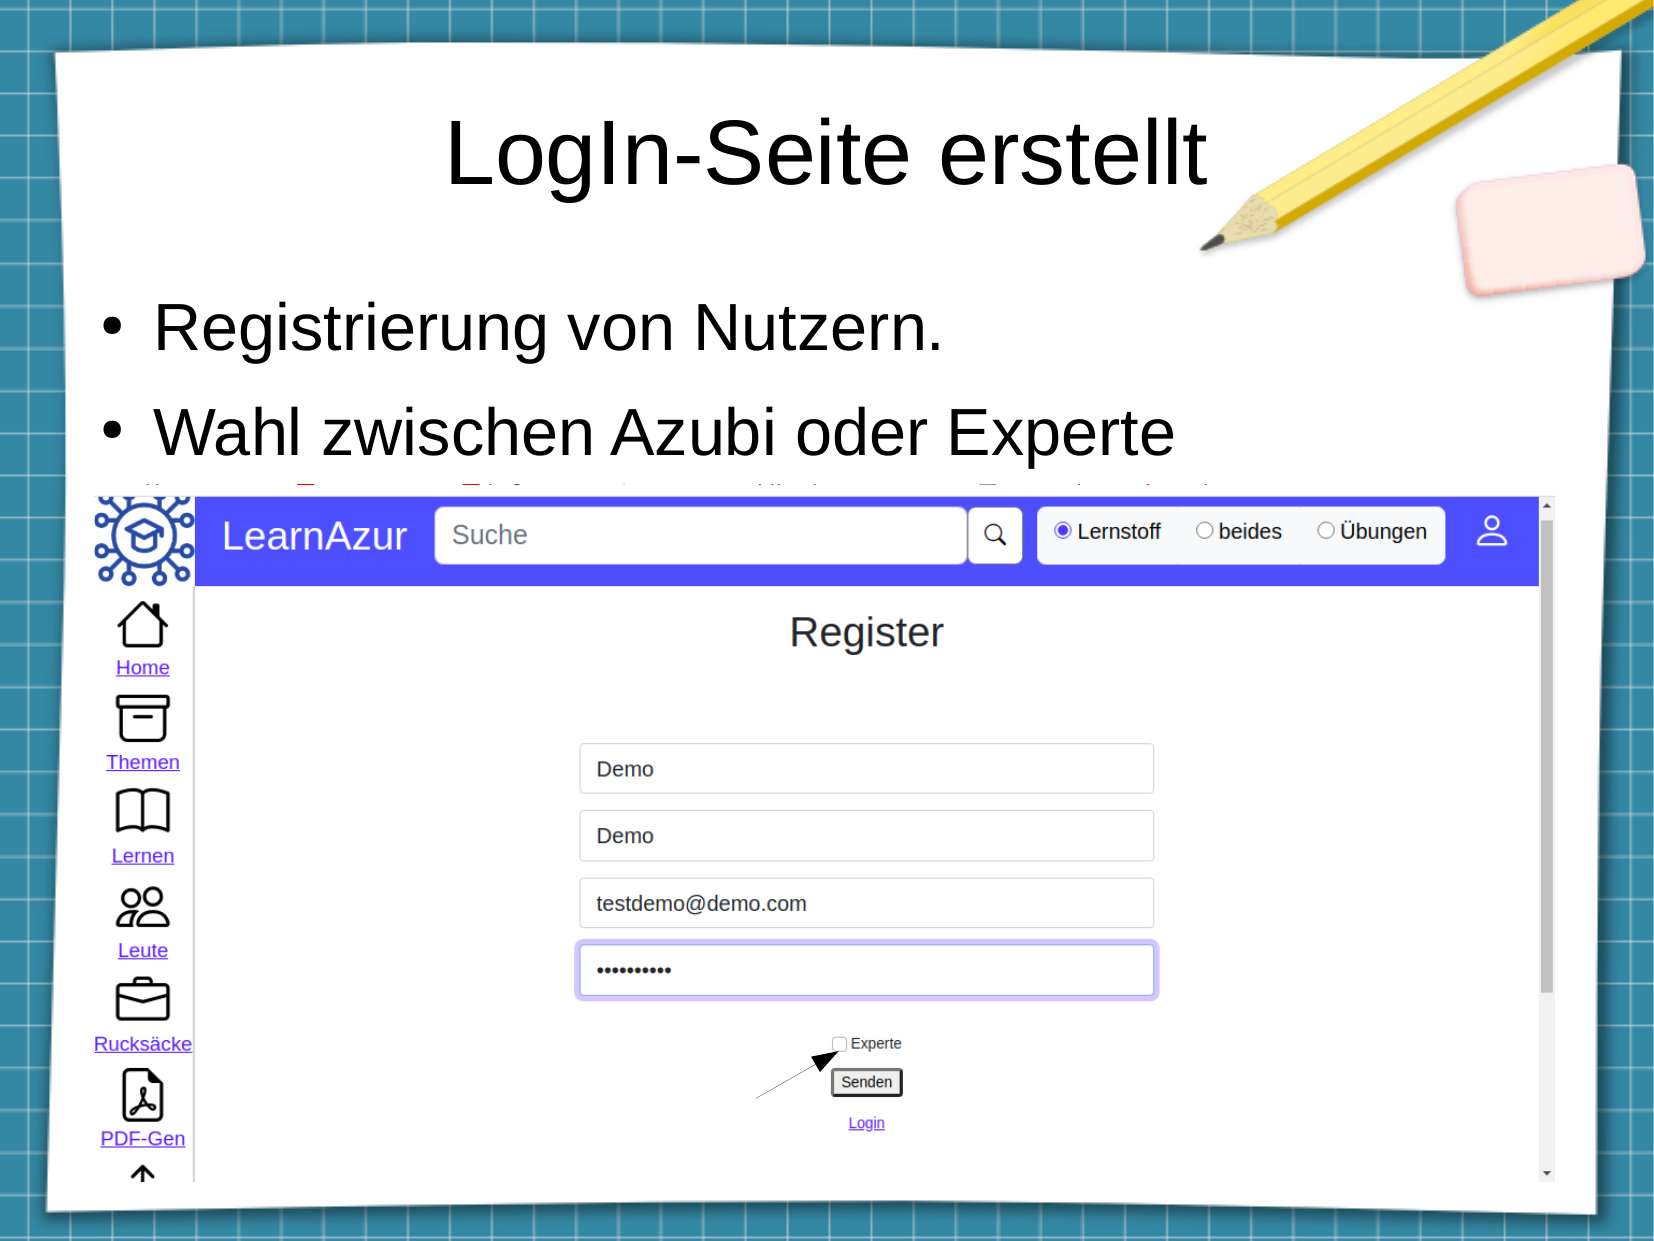

# LogIn-Seite erstellt
Registrierung von Nutzern.
Wahl zwischen Azubi oder Experte